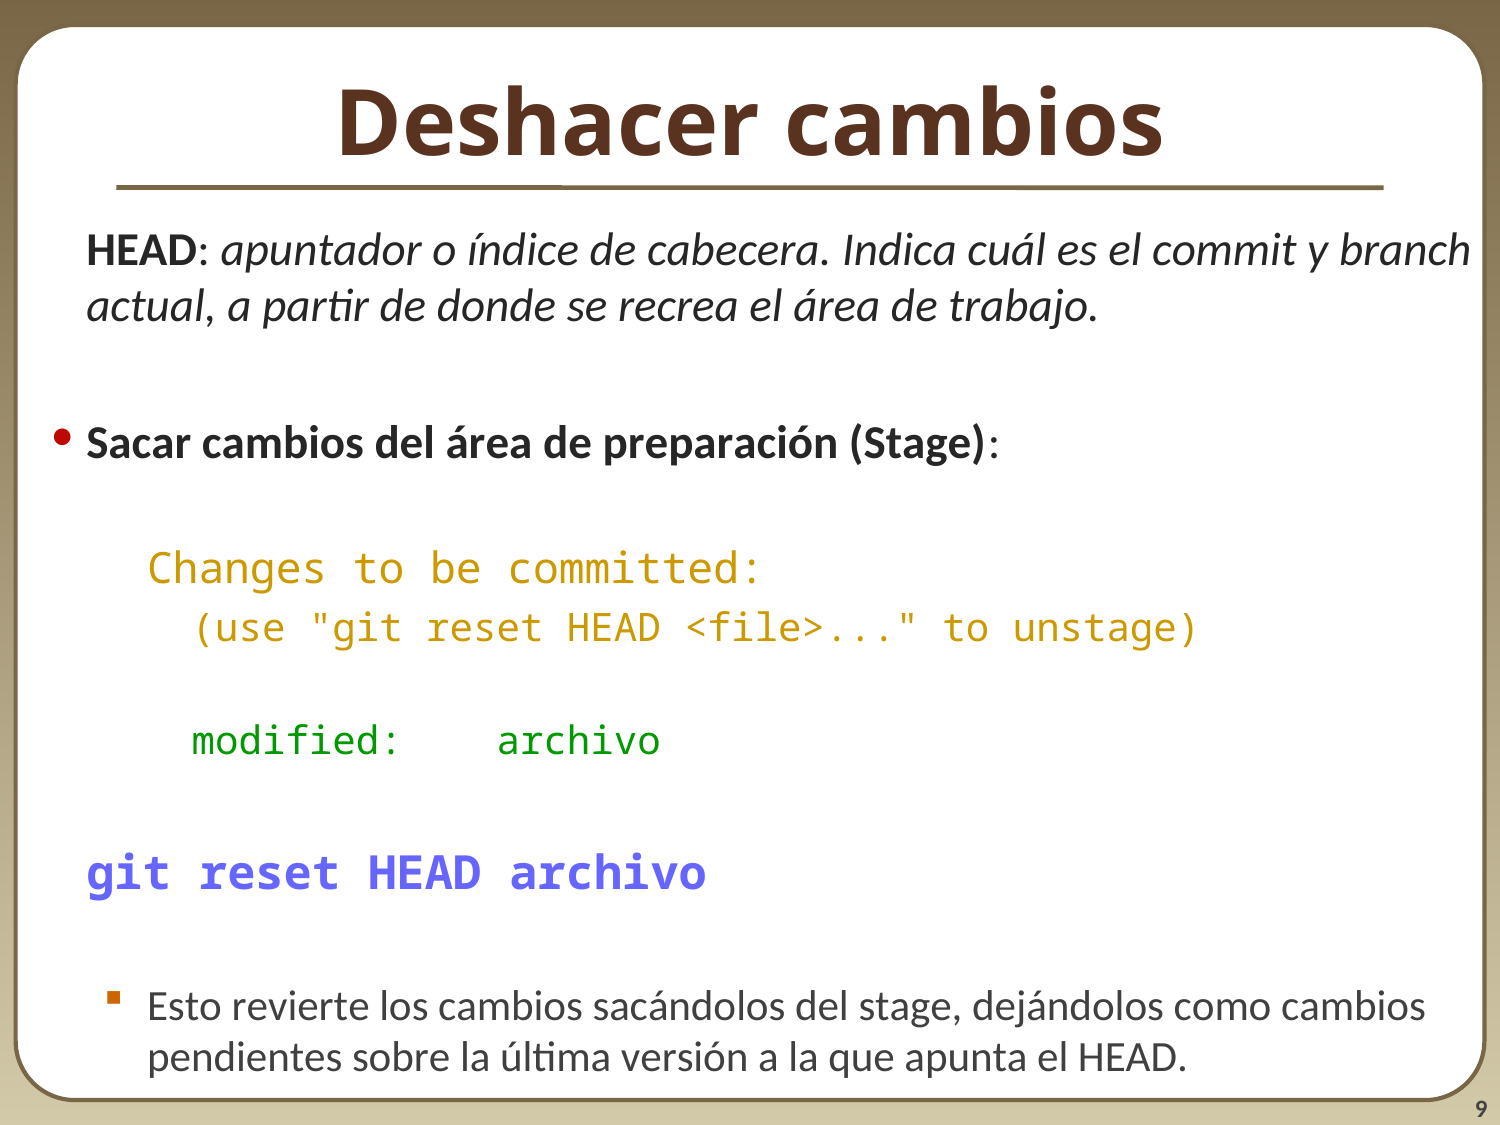

# Deshacer cambios
HEAD: apuntador o índice de cabecera. Indica cuál es el commit y branch actual, a partir de donde se recrea el área de trabajo.
Sacar cambios del área de preparación (Stage):
Changes to be committed:
(use "git reset HEAD <file>..." to unstage)
modified: archivo
git reset HEAD archivo
Esto revierte los cambios sacándolos del stage, dejándolos como cambios pendientes sobre la última versión a la que apunta el HEAD.